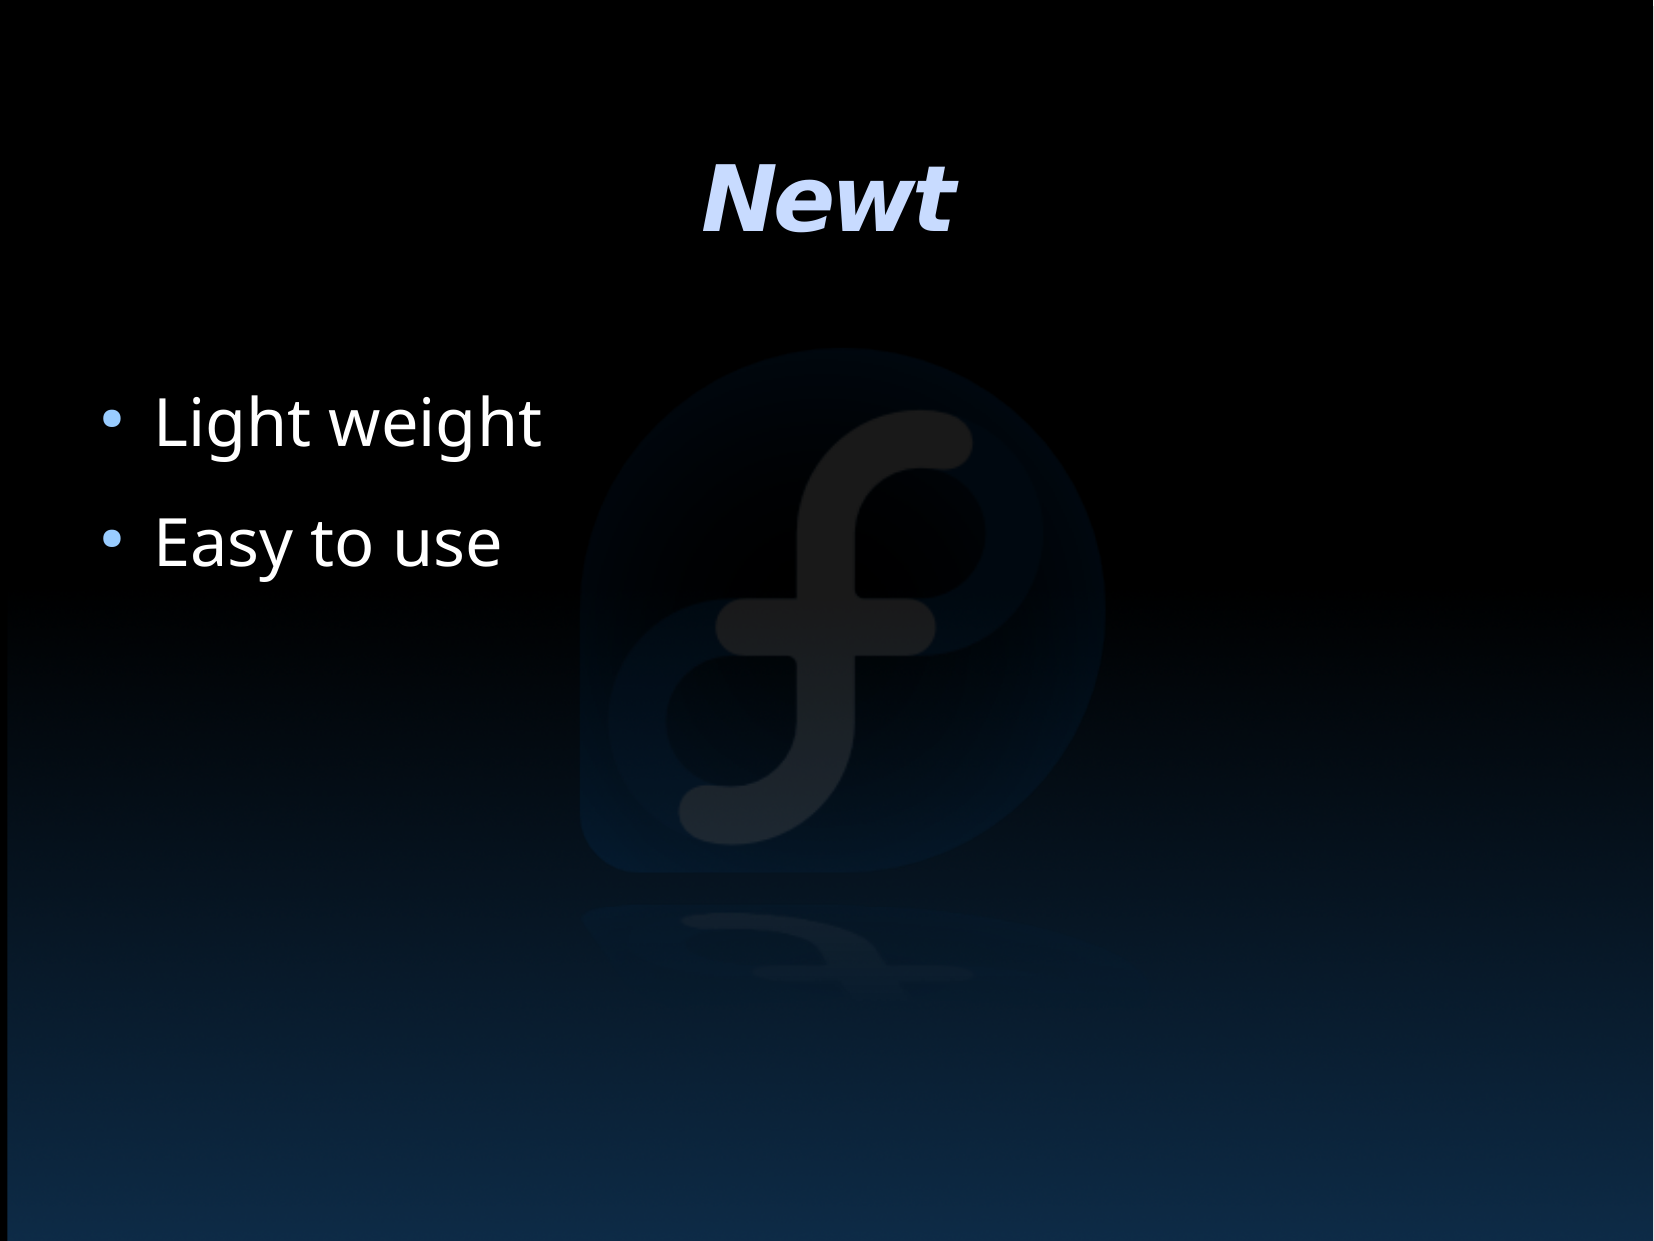

# Newt
Light weight
Easy to use